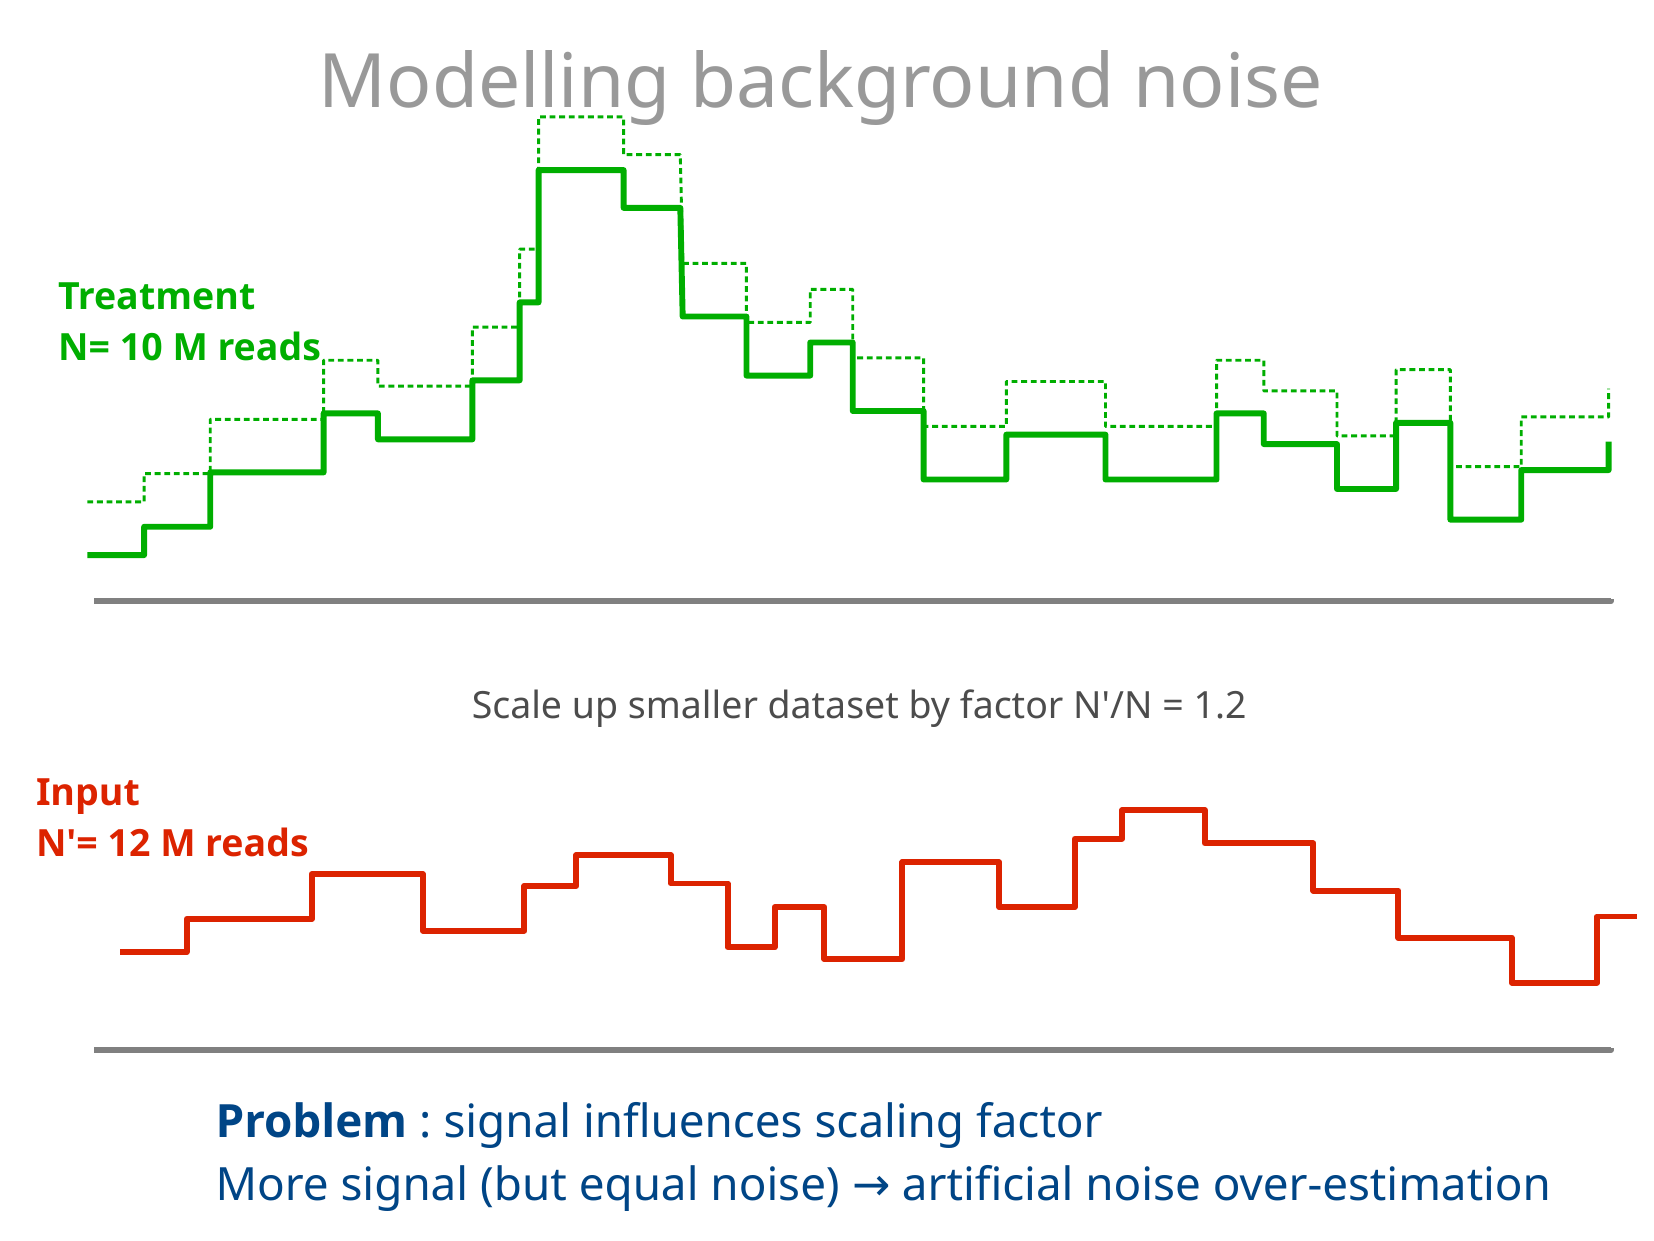

# Modelling background noise
Treatment
N= 10 M reads
Scale up smaller dataset by factor N'/N = 1.2
Input
N'= 12 M reads
Problem : signal influences scaling factor
More signal (but equal noise) → artificial noise over-estimation